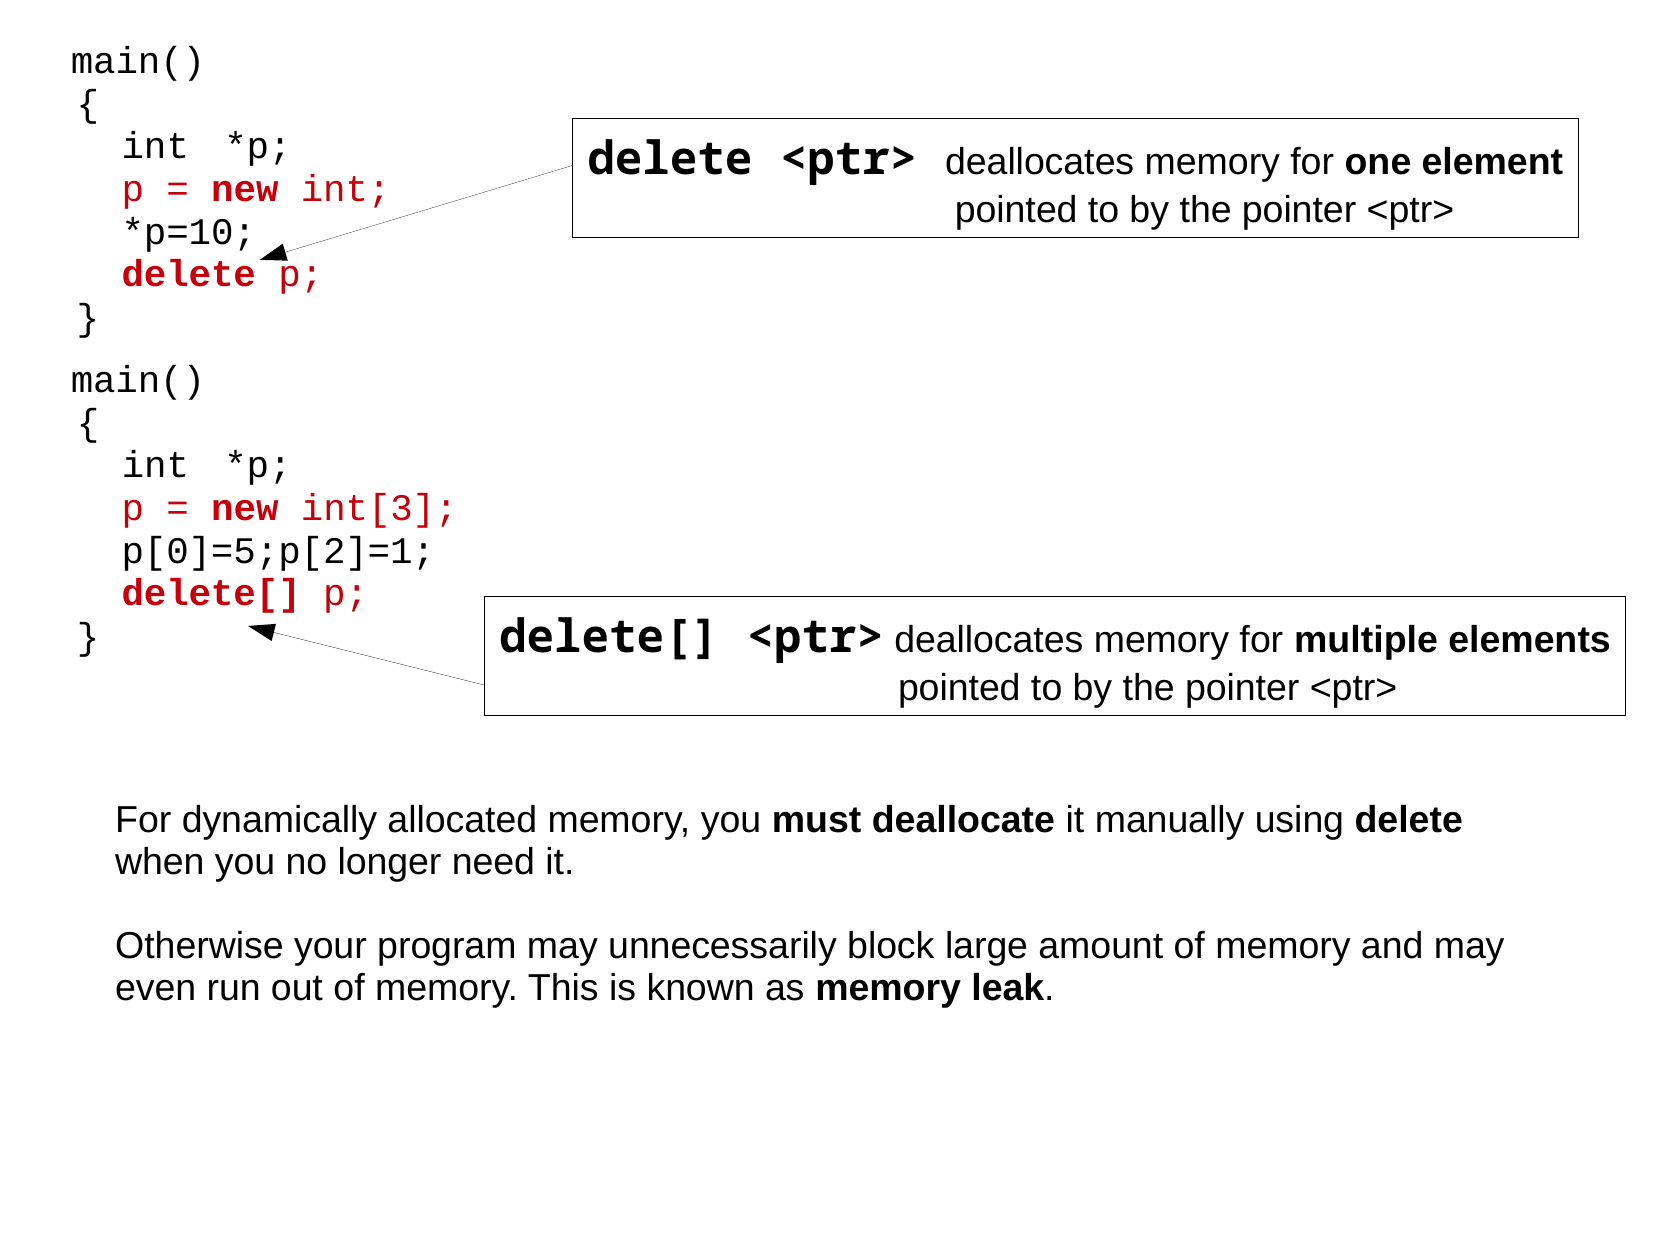

main()
{
 int	*p;
 p = new int;
 *p=10;
 delete p;
}
delete <ptr> deallocates memory for one element
 pointed to by the pointer <ptr>
main()
{
 int	*p;
 p = new int[3];
 p[0]=5;p[2]=1;
 delete[] p;
}
delete[] <ptr> deallocates memory for multiple elements
 pointed to by the pointer <ptr>
For dynamically allocated memory, you must deallocate it manually using delete
when you no longer need it.
Otherwise your program may unnecessarily block large amount of memory and may
even run out of memory. This is known as memory leak.